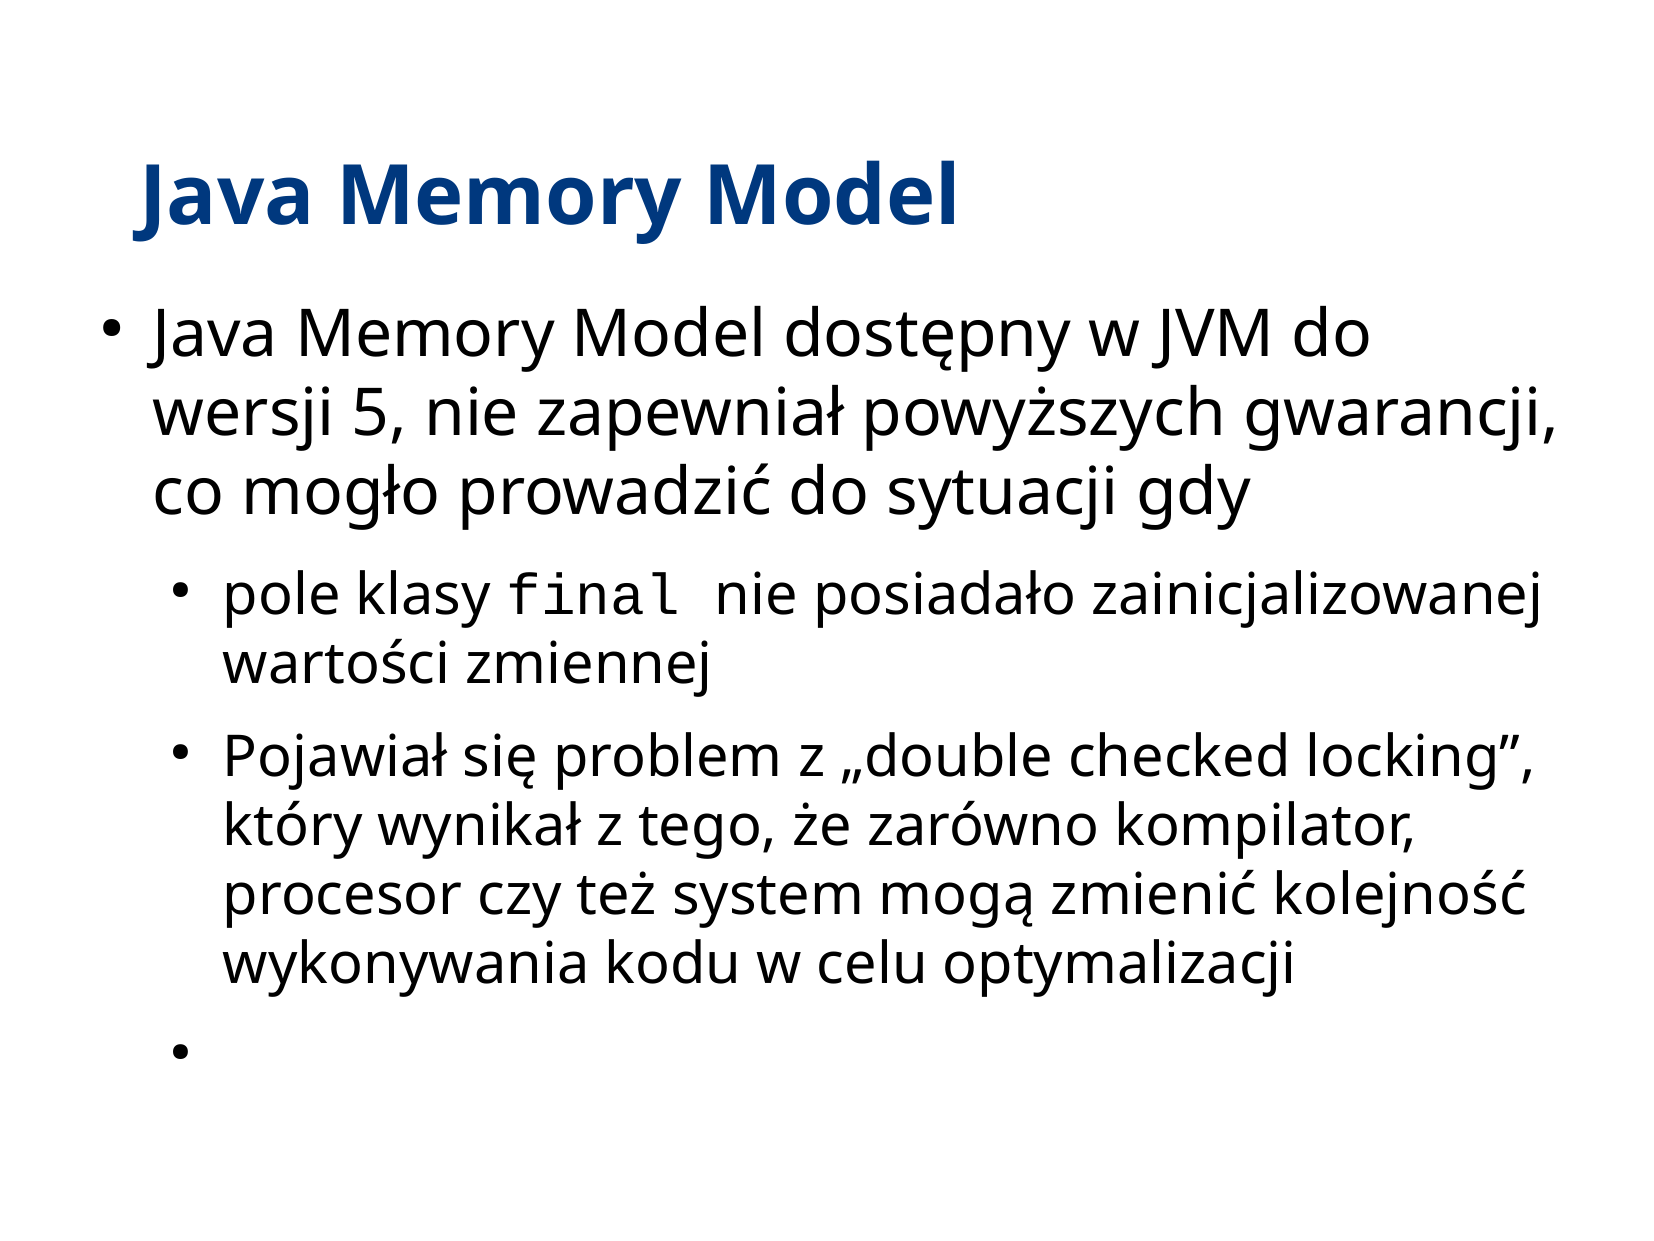

# Java Memory Model
Java Memory Model dostępny w JVM do wersji 5, nie zapewniał powyższych gwarancji, co mogło prowadzić do sytuacji gdy
pole klasy final nie posiadało zainicjalizowanej wartości zmiennej
Pojawiał się problem z „double checked locking”, który wynikał z tego, że zarówno kompilator, procesor czy też system mogą zmienić kolejność wykonywania kodu w celu optymalizacji